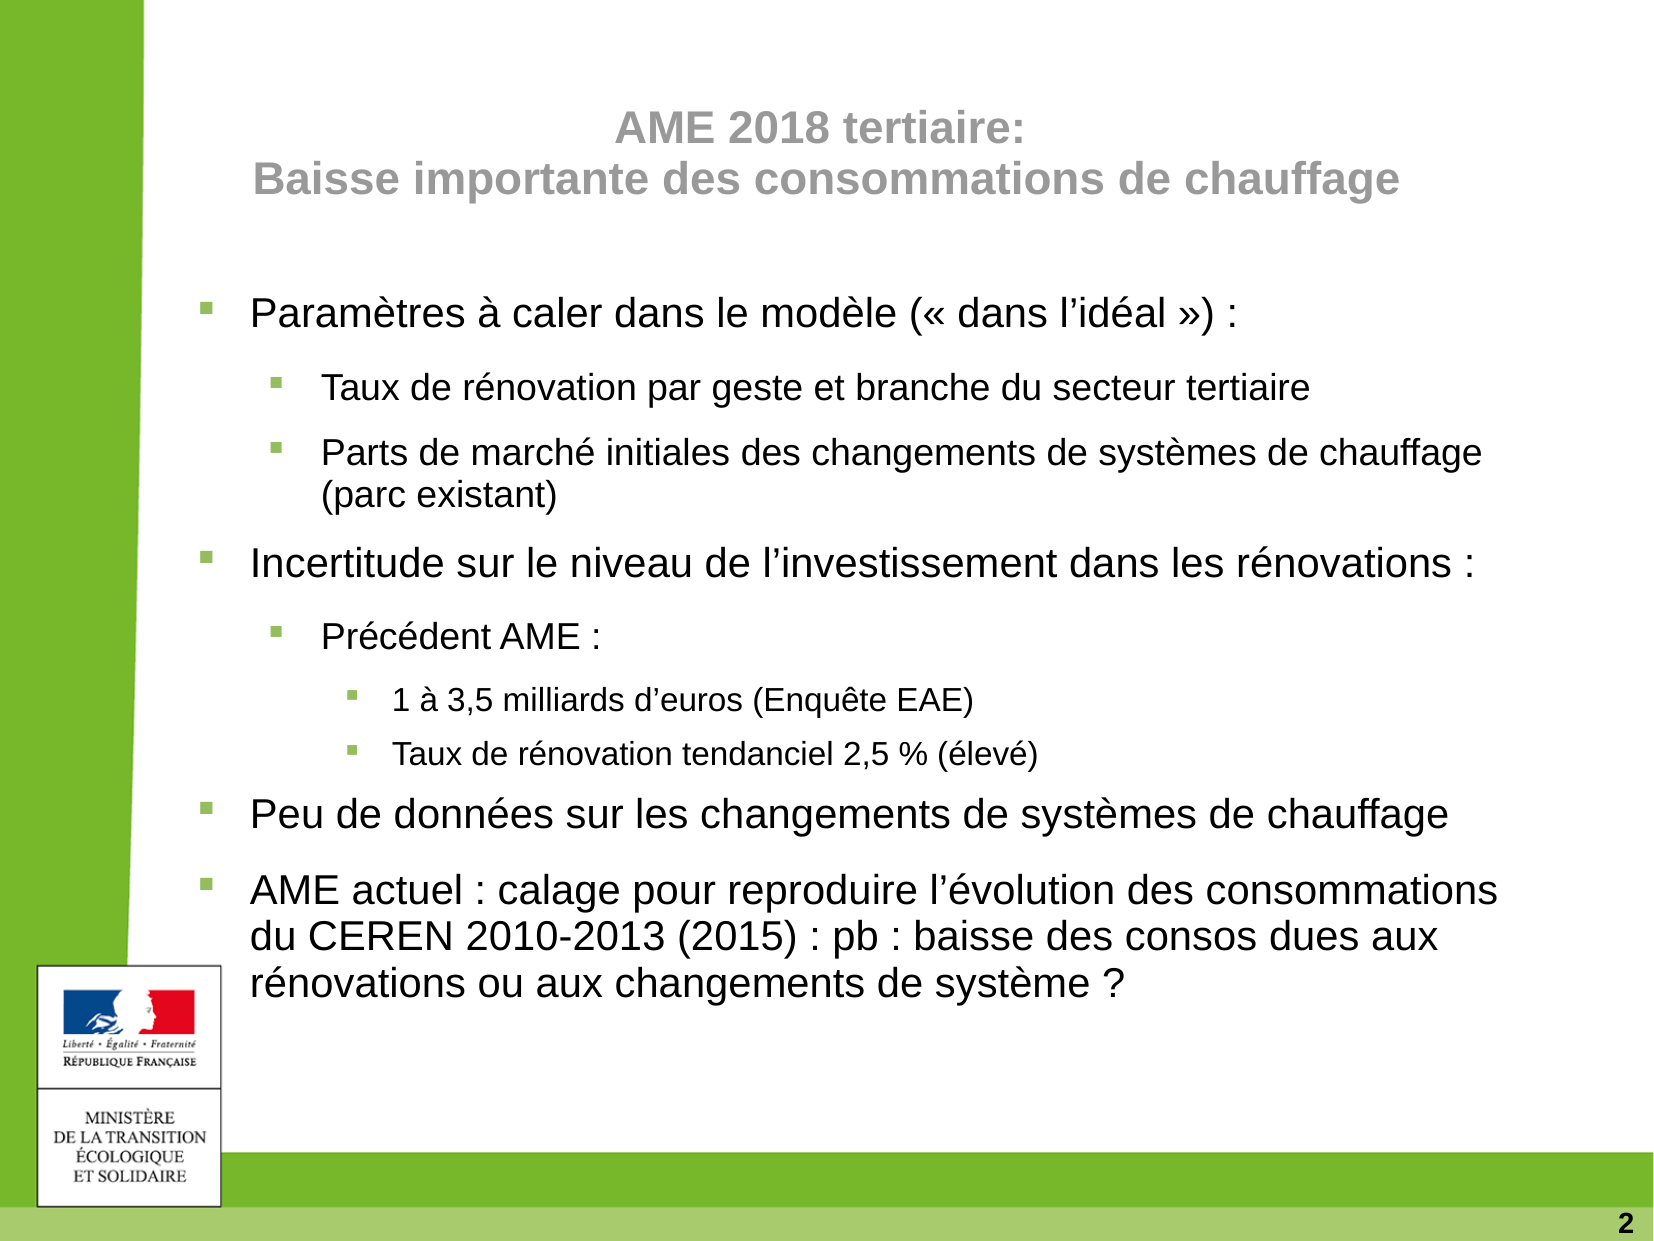

# AME 2018 tertiaire: Baisse importante des consommations de chauffage
Paramètres à caler dans le modèle (« dans l’idéal ») :
Taux de rénovation par geste et branche du secteur tertiaire
Parts de marché initiales des changements de systèmes de chauffage (parc existant)
Incertitude sur le niveau de l’investissement dans les rénovations :
Précédent AME :
1 à 3,5 milliards d’euros (Enquête EAE)
Taux de rénovation tendanciel 2,5 % (élevé)
Peu de données sur les changements de systèmes de chauffage
AME actuel : calage pour reproduire l’évolution des consommations du CEREN 2010-2013 (2015) : pb : baisse des consos dues aux rénovations ou aux changements de système ?